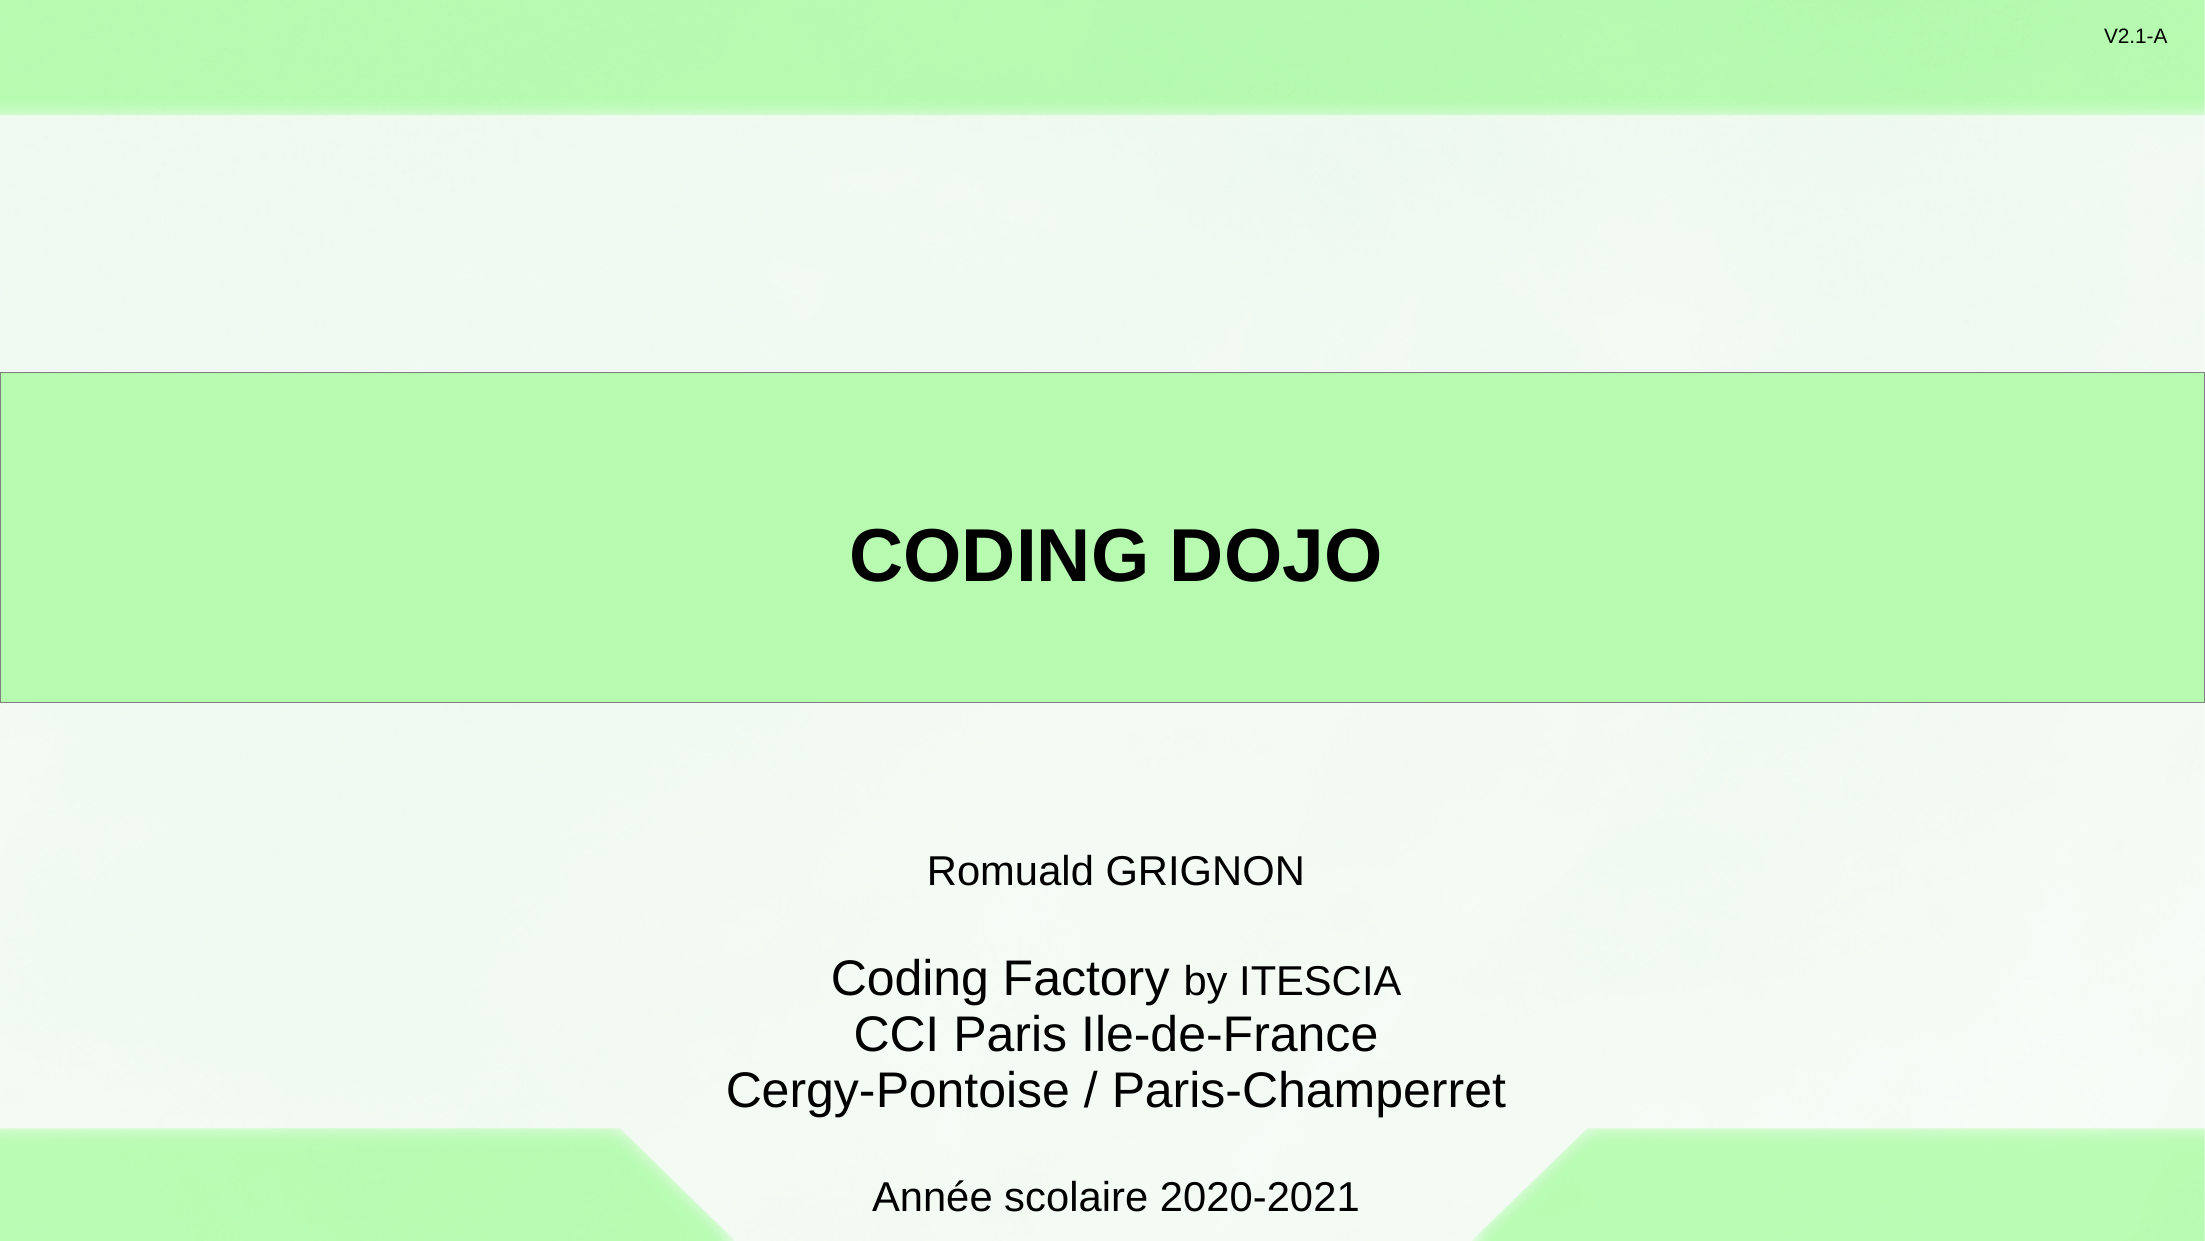

# V2.1-A
CODING DOJO
Romuald GRIGNON
Coding Factory by ITESCIA
CCI Paris Ile-de-France
Cergy-Pontoise / Paris-Champerret
Année scolaire 2020-2021